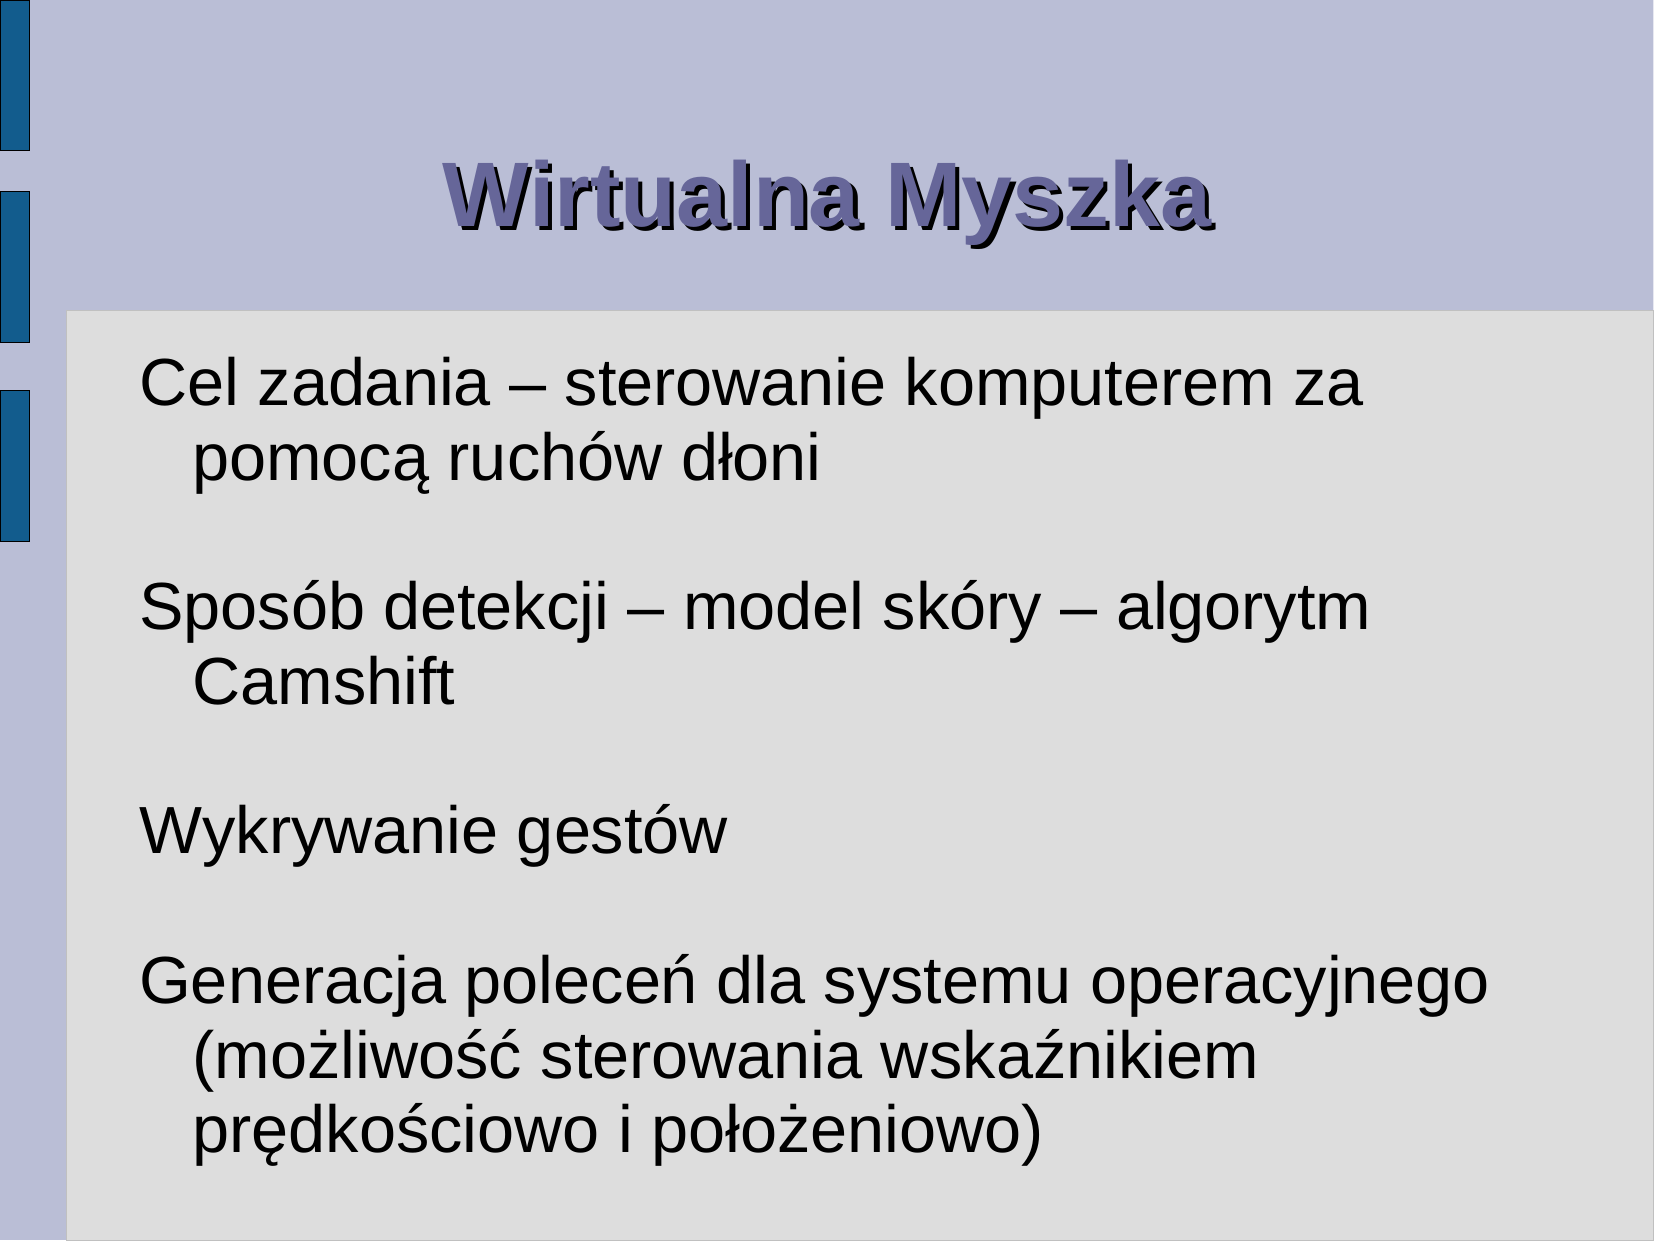

# Wirtualna Myszka
Cel zadania – sterowanie komputerem za pomocą ruchów dłoni
Sposób detekcji – model skóry – algorytm Camshift
Wykrywanie gestów
Generacja poleceń dla systemu operacyjnego (możliwość sterowania wskaźnikiem prędkościowo i położeniowo)